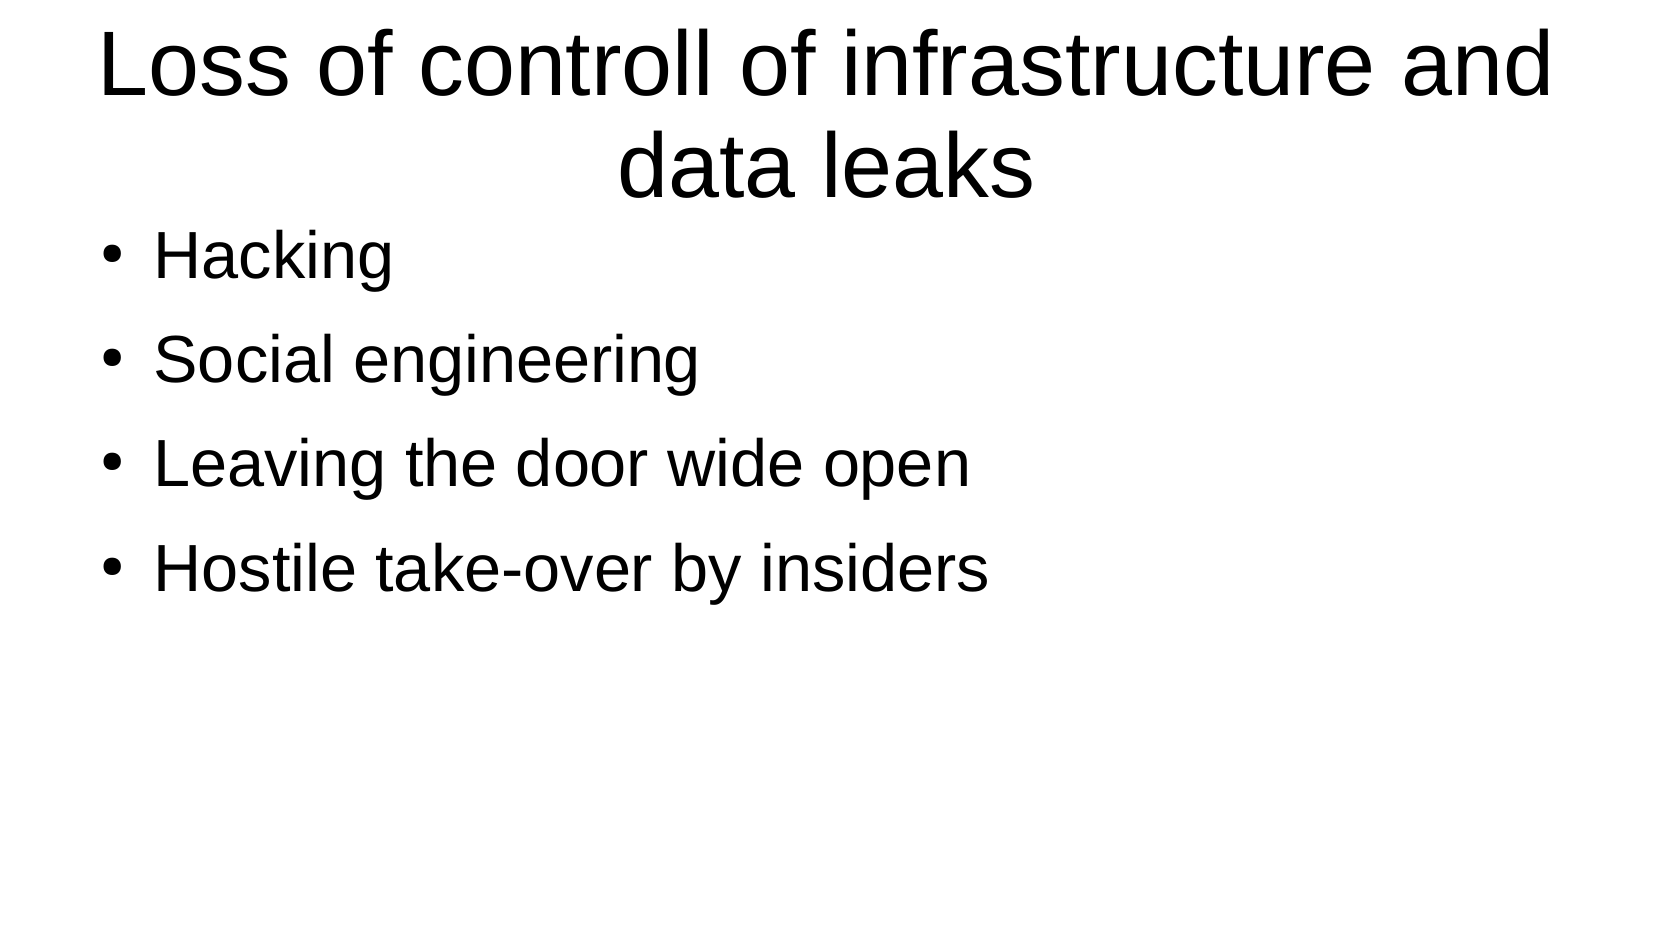

# Loss of controll of infrastructure and data leaks
Hacking
Social engineering
Leaving the door wide open
Hostile take-over by insiders